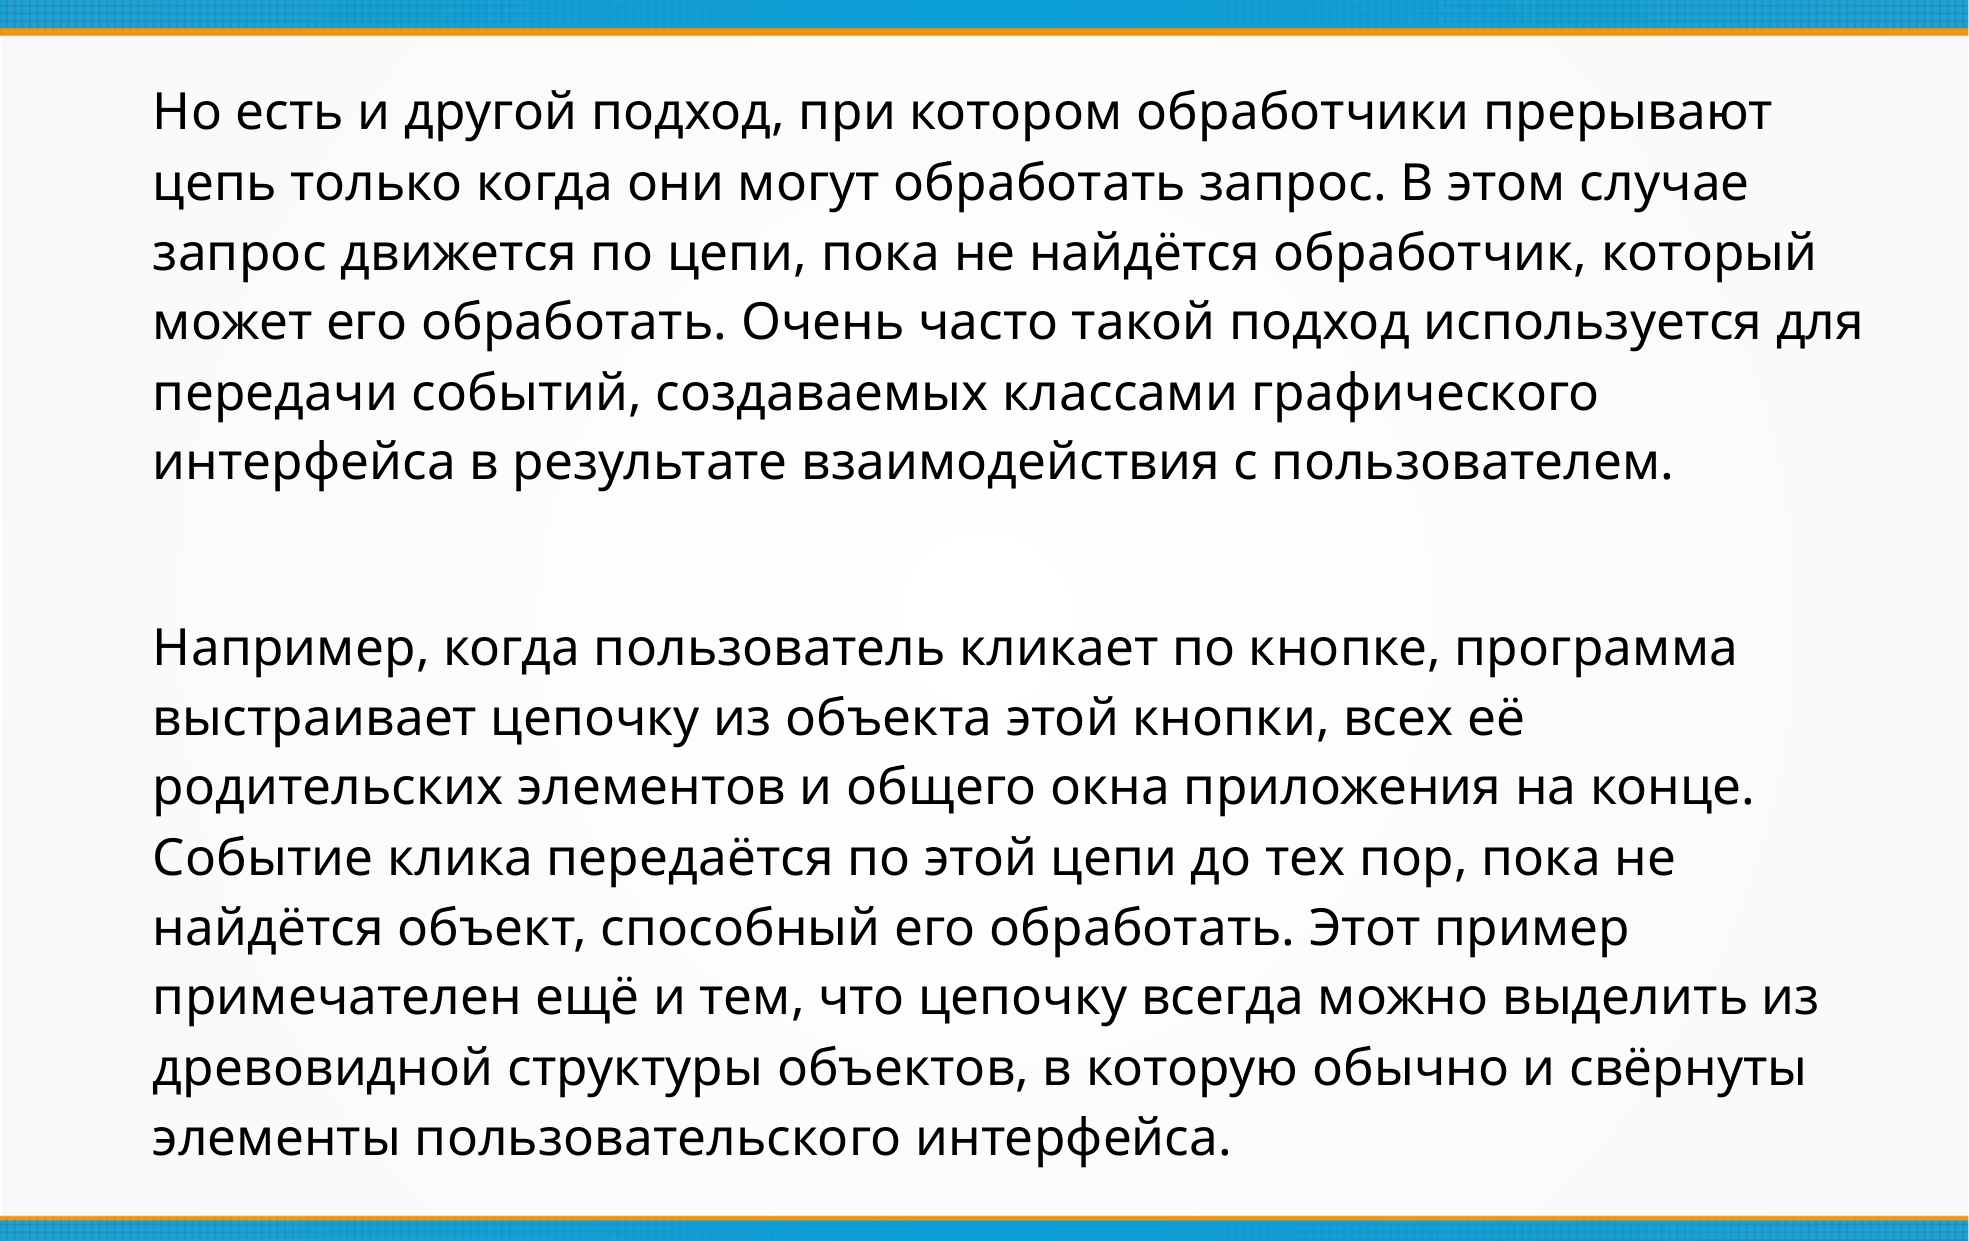

# Но есть и другой подход, при котором обработчики прерывают цепь только когда они могут обработать запрос. В этом случае запрос движется по цепи, пока не найдётся обработчик, который может его обработать. Очень часто такой подход используется для передачи событий, создаваемых классами графического интерфейса в результате взаимодействия с пользователем.
Например, когда пользователь кликает по кнопке, программа выстраивает цепочку из объекта этой кнопки, всех её родительских элементов и общего окна приложения на конце. Событие клика передаётся по этой цепи до тех пор, пока не найдётся объект, способный его обработать. Этот пример примечателен ещё и тем, что цепочку всегда можно выделить из древовидной структуры объектов, в которую обычно и свёрнуты элементы пользовательского интерфейса.